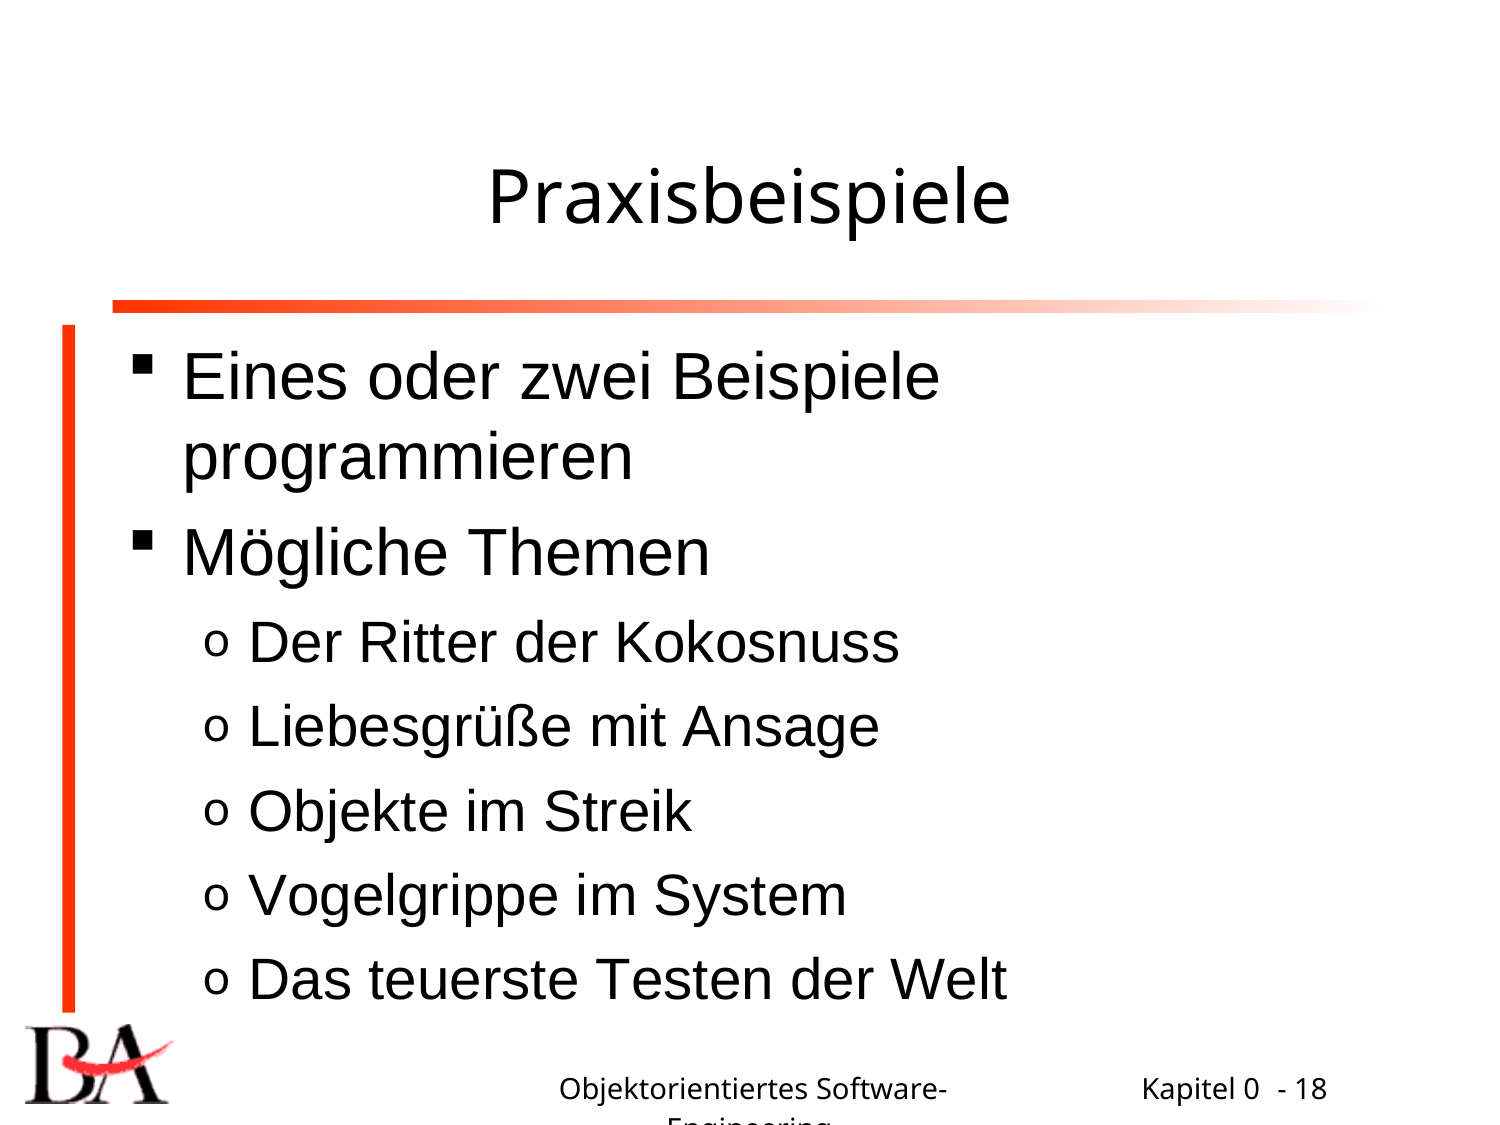

# Praxisbeispiele
Eines oder zwei Beispiele programmieren
Mögliche Themen
Der Ritter der Kokosnuss
Liebesgrüße mit Ansage
Objekte im Streik
Vogelgrippe im System
Das teuerste Testen der Welt
18